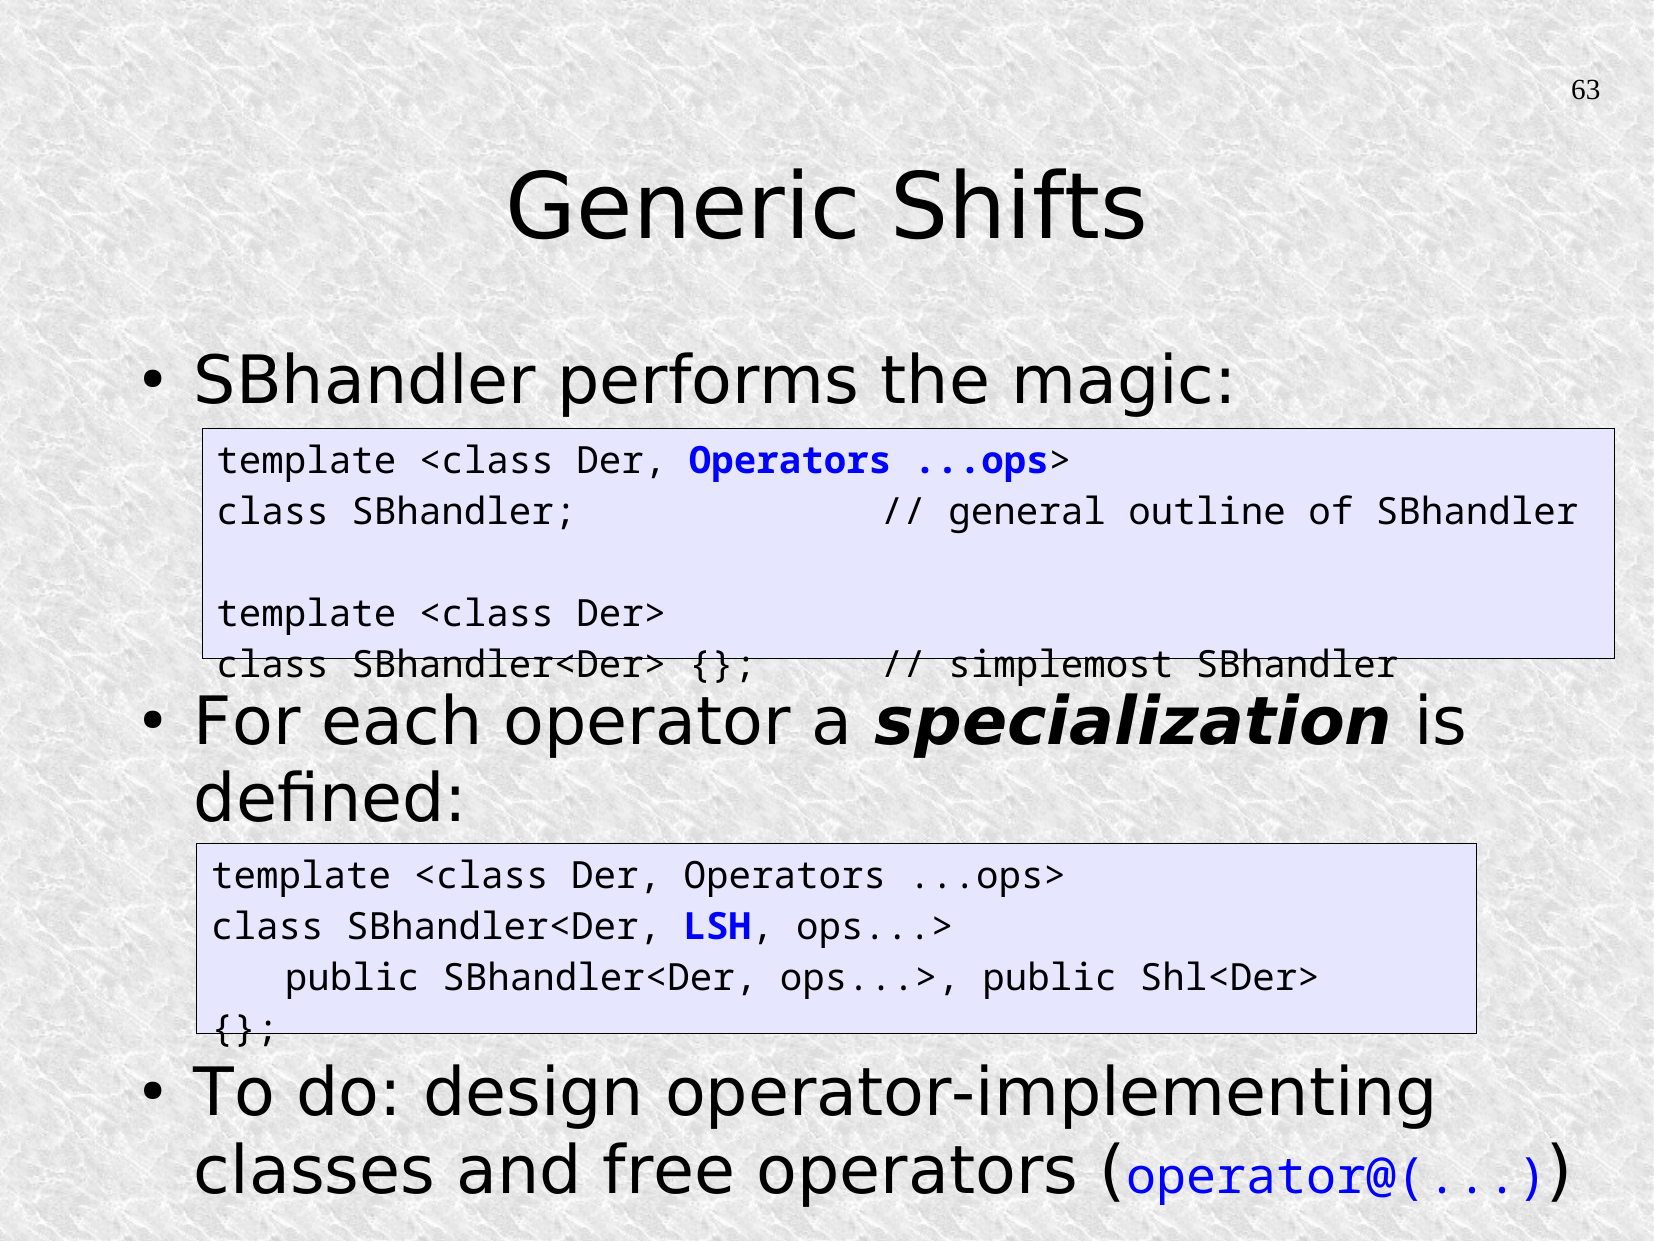

63
# Generic Shifts
SBhandler performs the magic:
For each operator a specialization is defined:
To do: design operator-implementing classes and free operators (operator@(...))
template <class Der, Operators ...ops>
class SBhandler;					// general outline of SBhandler
template <class Der>
class SBhandler<Der> {};		// simplemost SBhandler
template <class Der, Operators ...ops>
class SBhandler<Der, LSH, ops...>
	public SBhandler<Der, ops...>, public Shl<Der>
{};